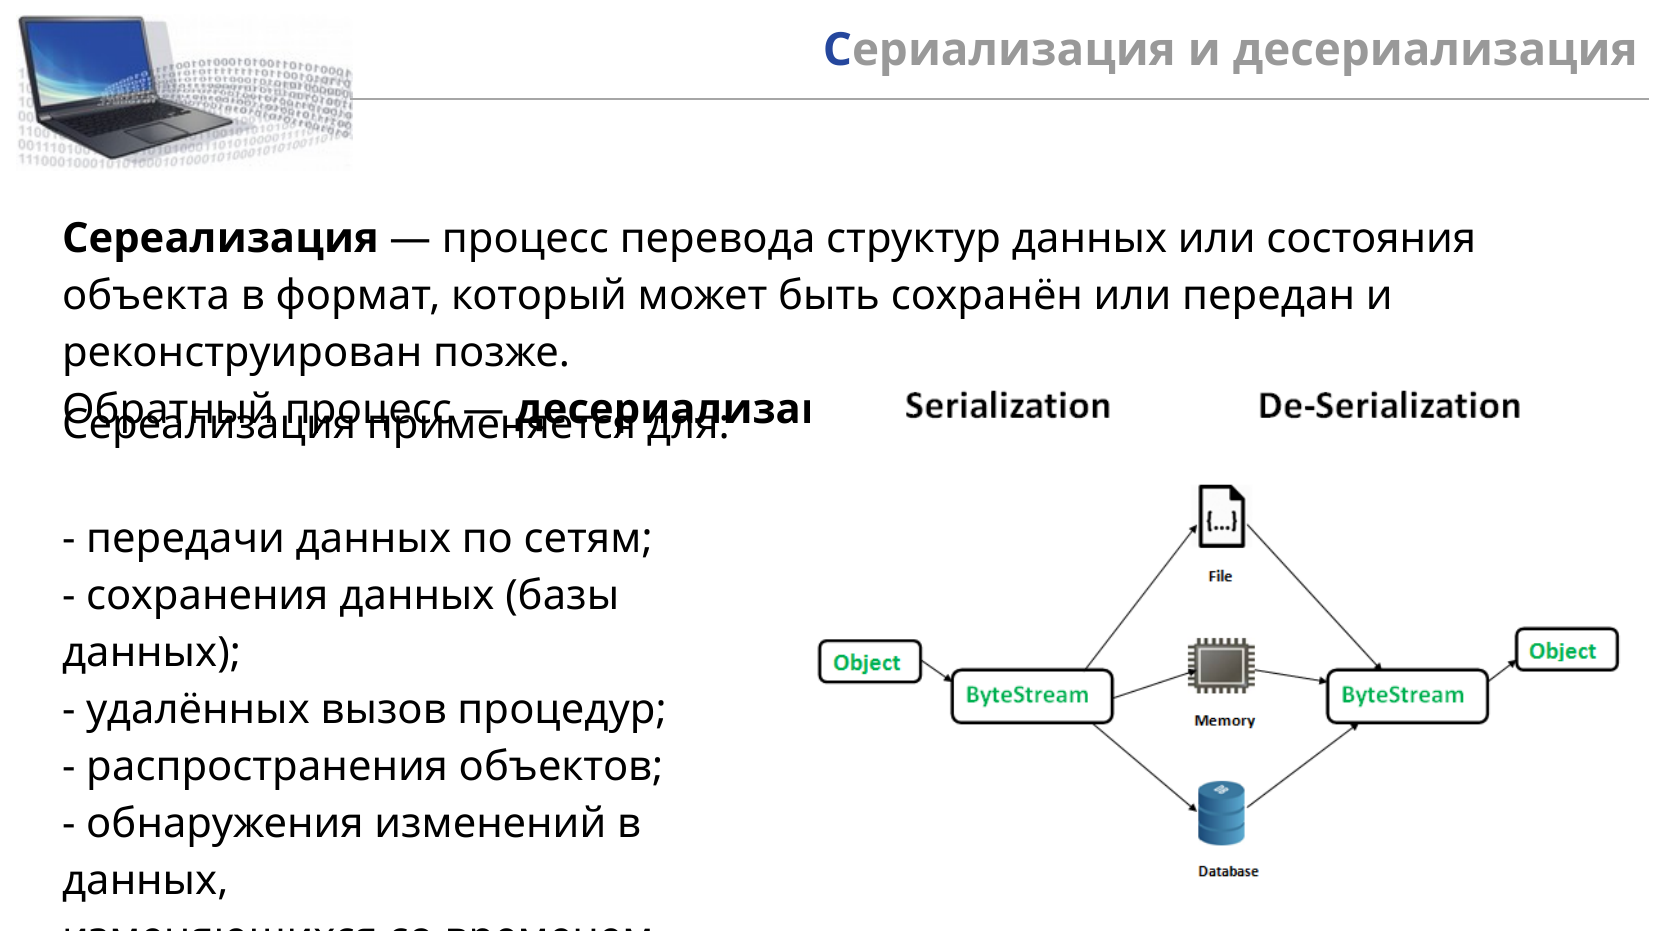

# Сериализация и десериализация
Сереализация — процесс перевода структур данных или состояния объекта в формат, который может быть сохранён или передан и реконструирован позже.
Обратный процесс — десериализация.
Сереализация применяется для:
- передачи данных по сетям;
- сохранения данных (базы данных);
- удалённых вызов процедур;
- распространения объектов;
- обнаружения изменений в данных,
изменяющихся со временем.